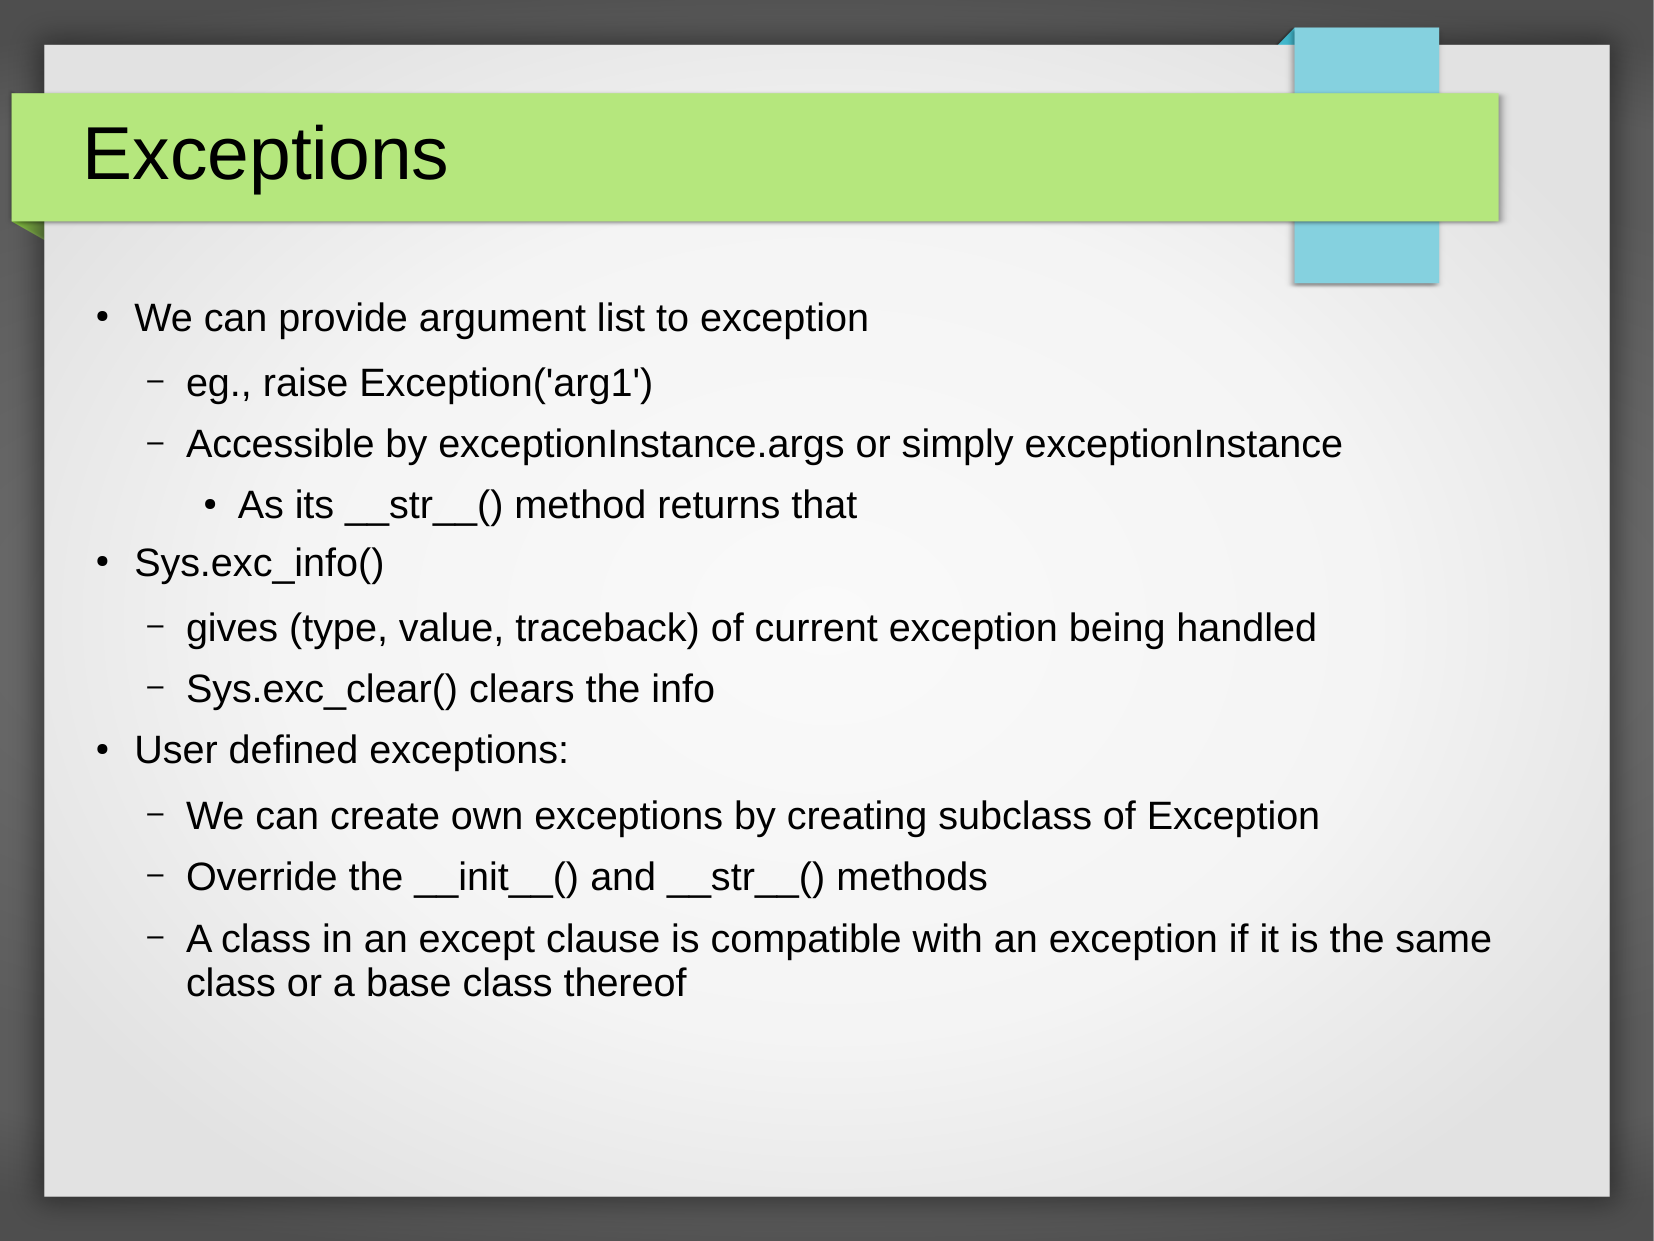

# Exceptions
We can provide argument list to exception
eg., raise Exception('arg1')
Accessible by exceptionInstance.args or simply exceptionInstance
As its __str__() method returns that
Sys.exc_info()
gives (type, value, traceback) of current exception being handled
Sys.exc_clear() clears the info
User defined exceptions:
We can create own exceptions by creating subclass of Exception
Override the __init__() and __str__() methods
A class in an except clause is compatible with an exception if it is the same class or a base class thereof